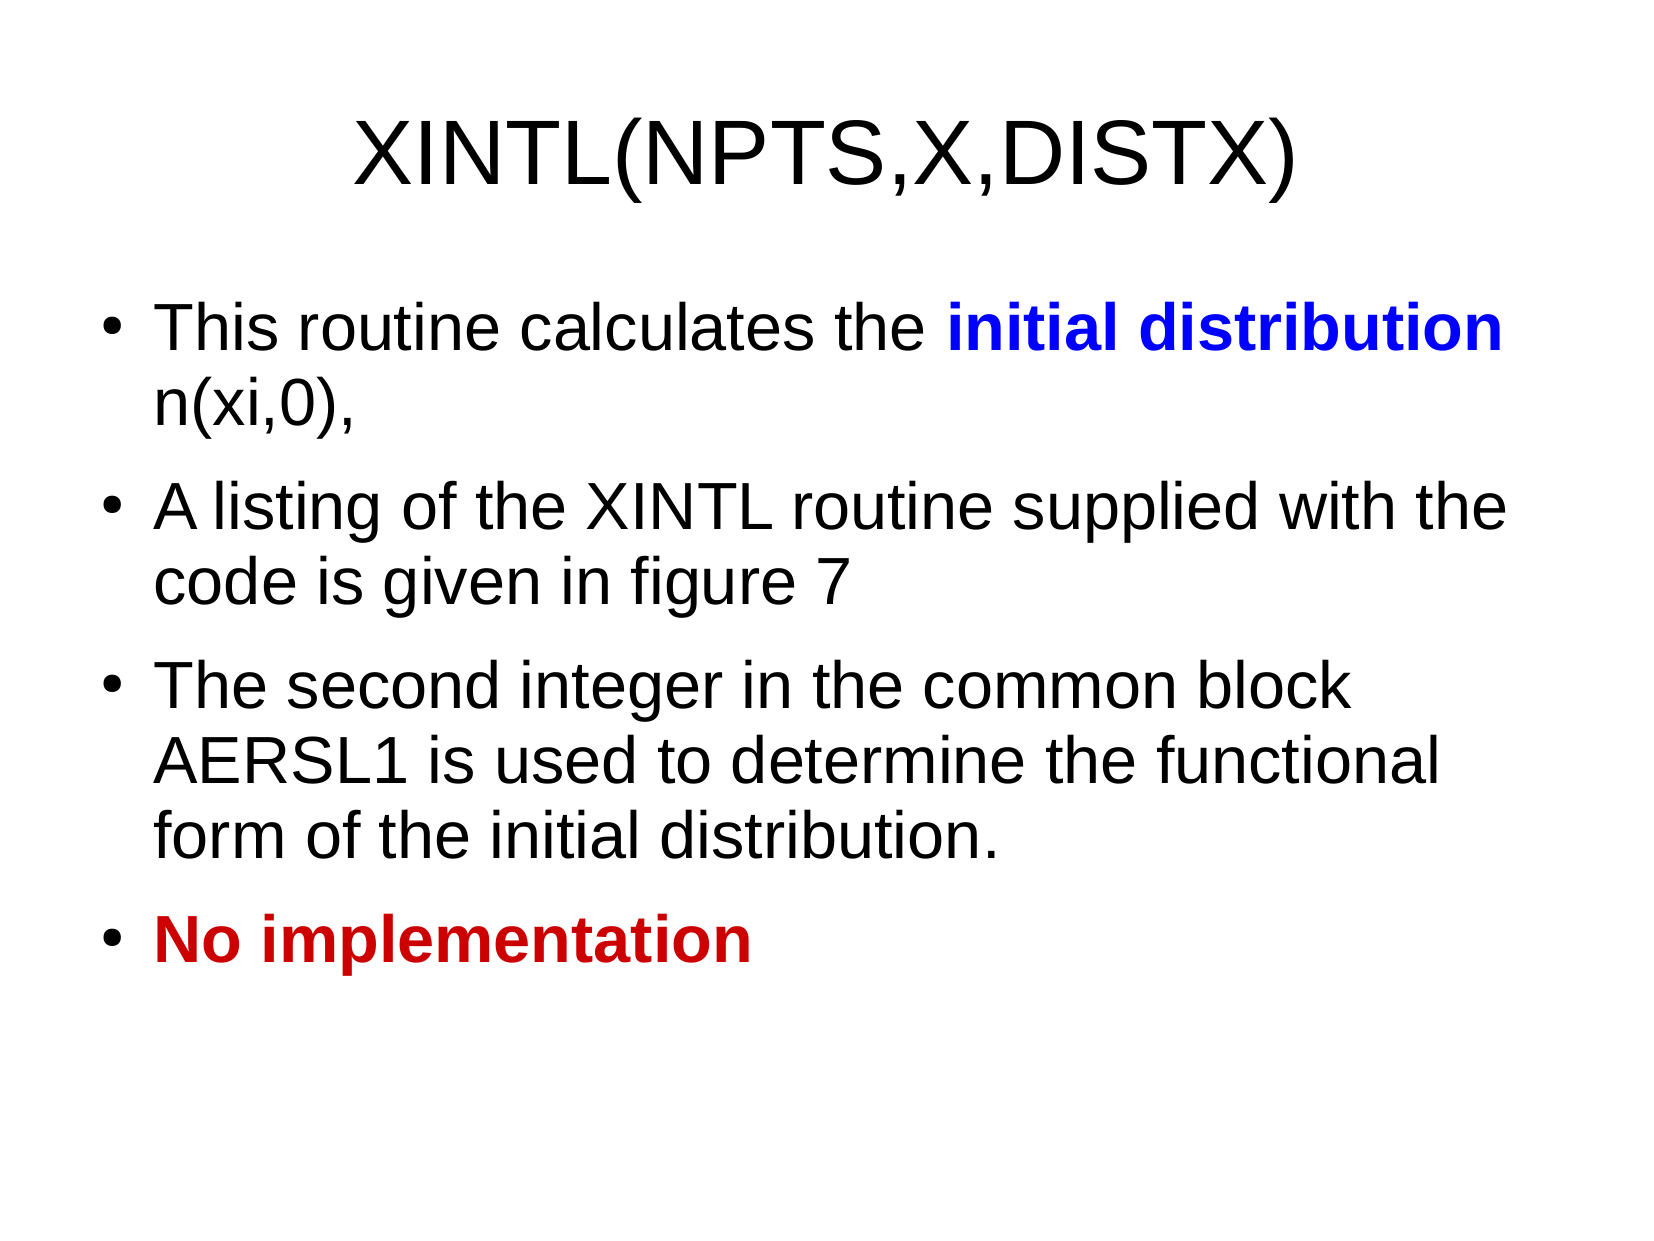

# XINTL(NPTS,X,DISTX)
This routine calculates the initial distribution n(xi,0),
A listing of the XINTL routine supplied with the code is given in figure 7
The second integer in the common block AERSL1 is used to determine the functional form of the initial distribution.
No implementation